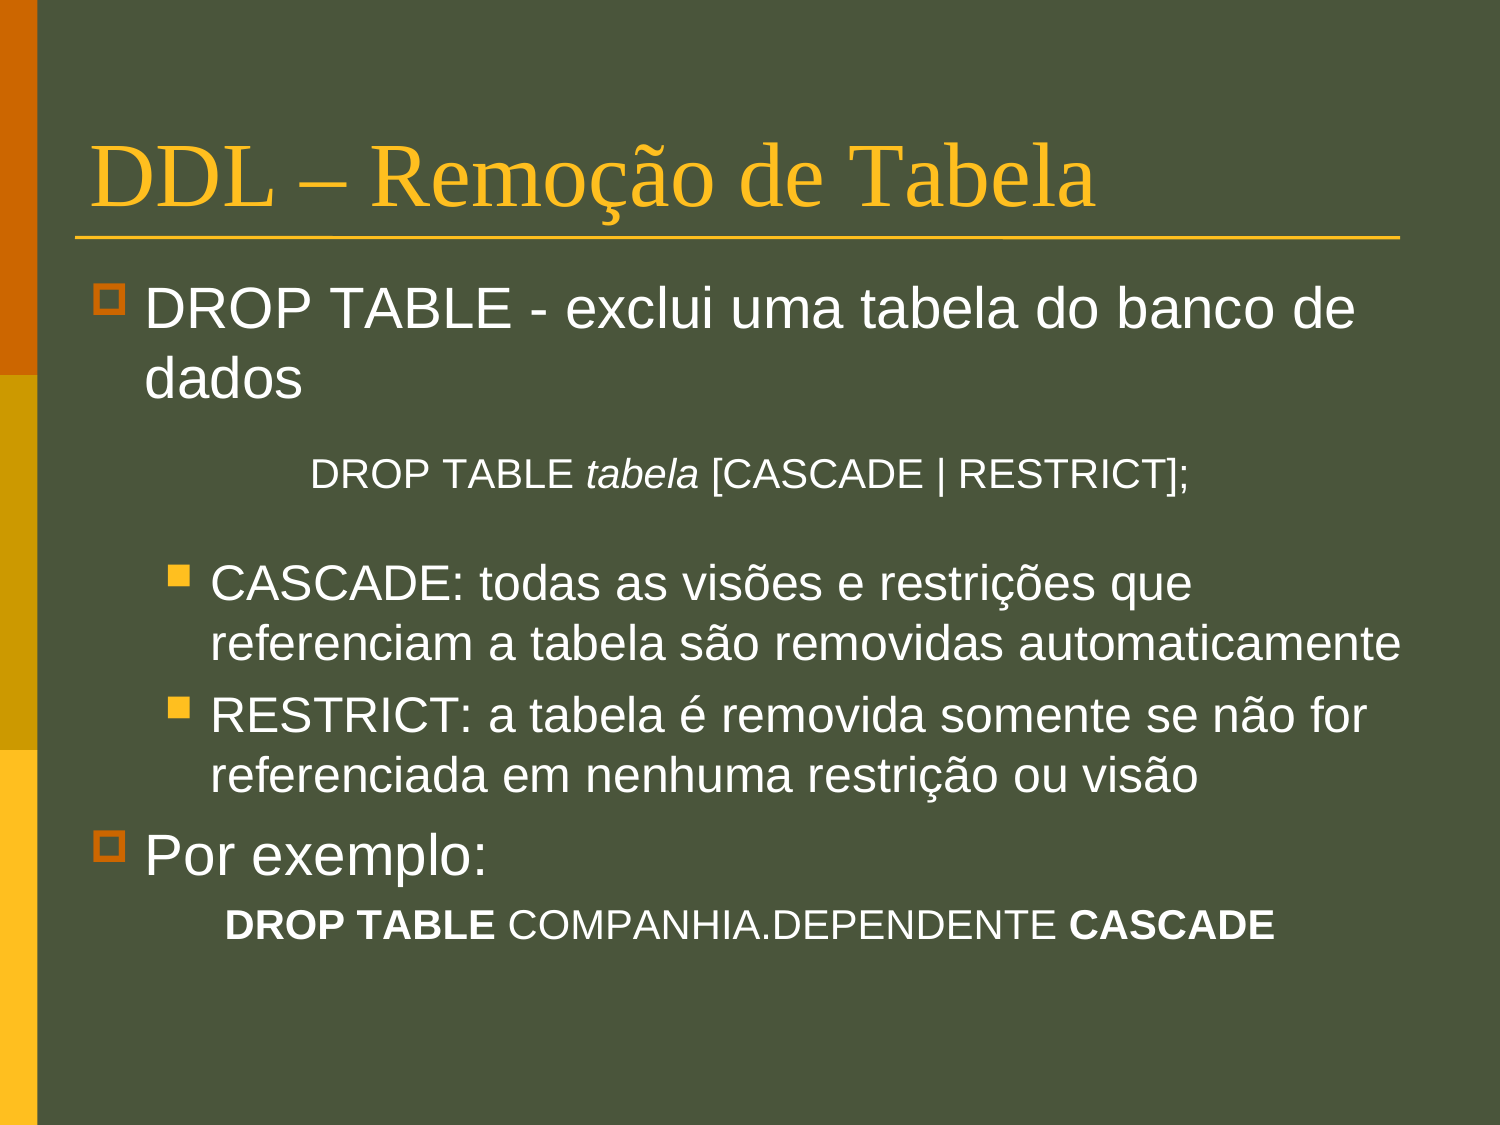

# DDL – Remoção de Tabela
DROP TABLE - exclui uma tabela do banco de dados
DROP TABLE tabela [CASCADE | RESTRICT];
CASCADE: todas as visões e restrições que referenciam a tabela são removidas automaticamente
RESTRICT: a tabela é removida somente se não for referenciada em nenhuma restrição ou visão
Por exemplo:
DROP TABLE COMPANHIA.DEPENDENTE CASCADE